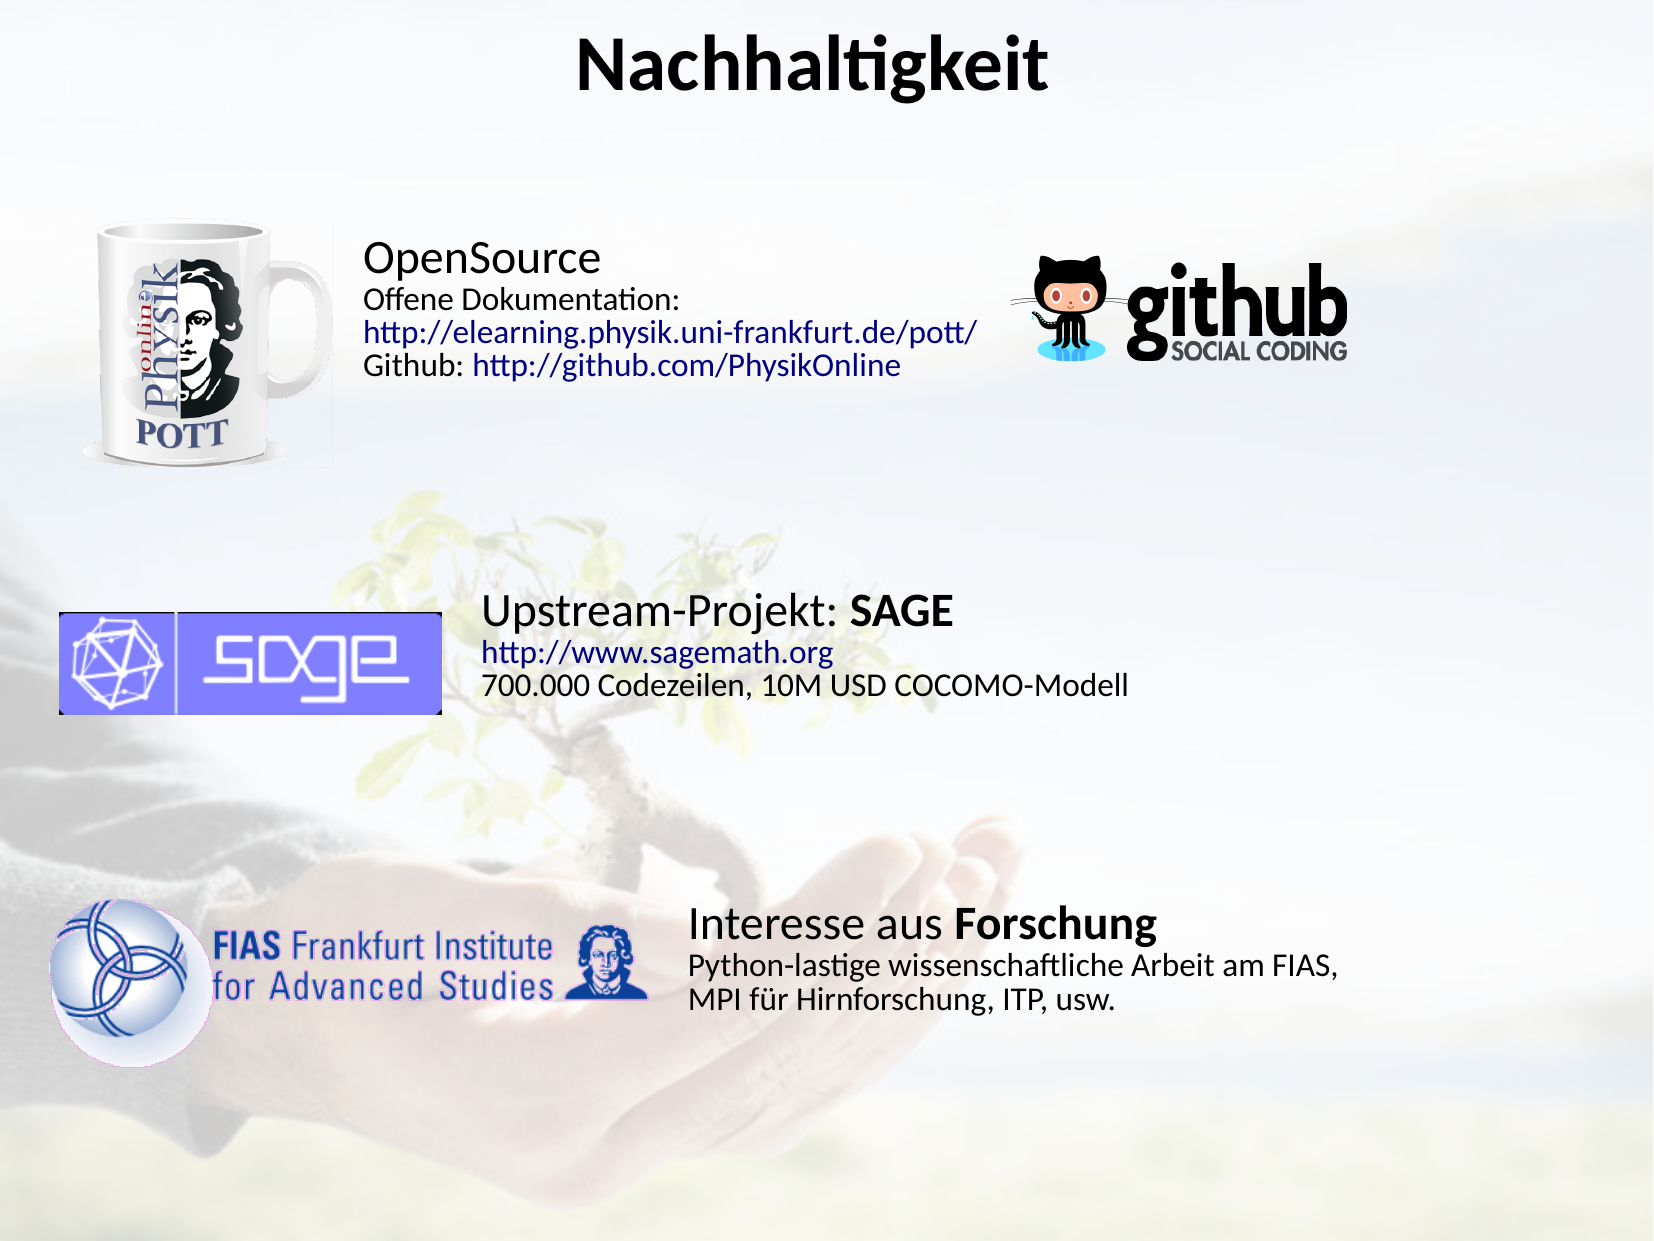

Nachhaltigkeit
OpenSource
Offene Dokumentation:
http://elearning.physik.uni-frankfurt.de/pott/
Github: http://github.com/PhysikOnline
Upstream-Projekt: SAGE
http://www.sagemath.org
700.000 Codezeilen, 10M USD COCOMO-Modell
Interesse aus Forschung
Python-lastige wissenschaftliche Arbeit am FIAS, MPI für Hirnforschung, ITP, usw.